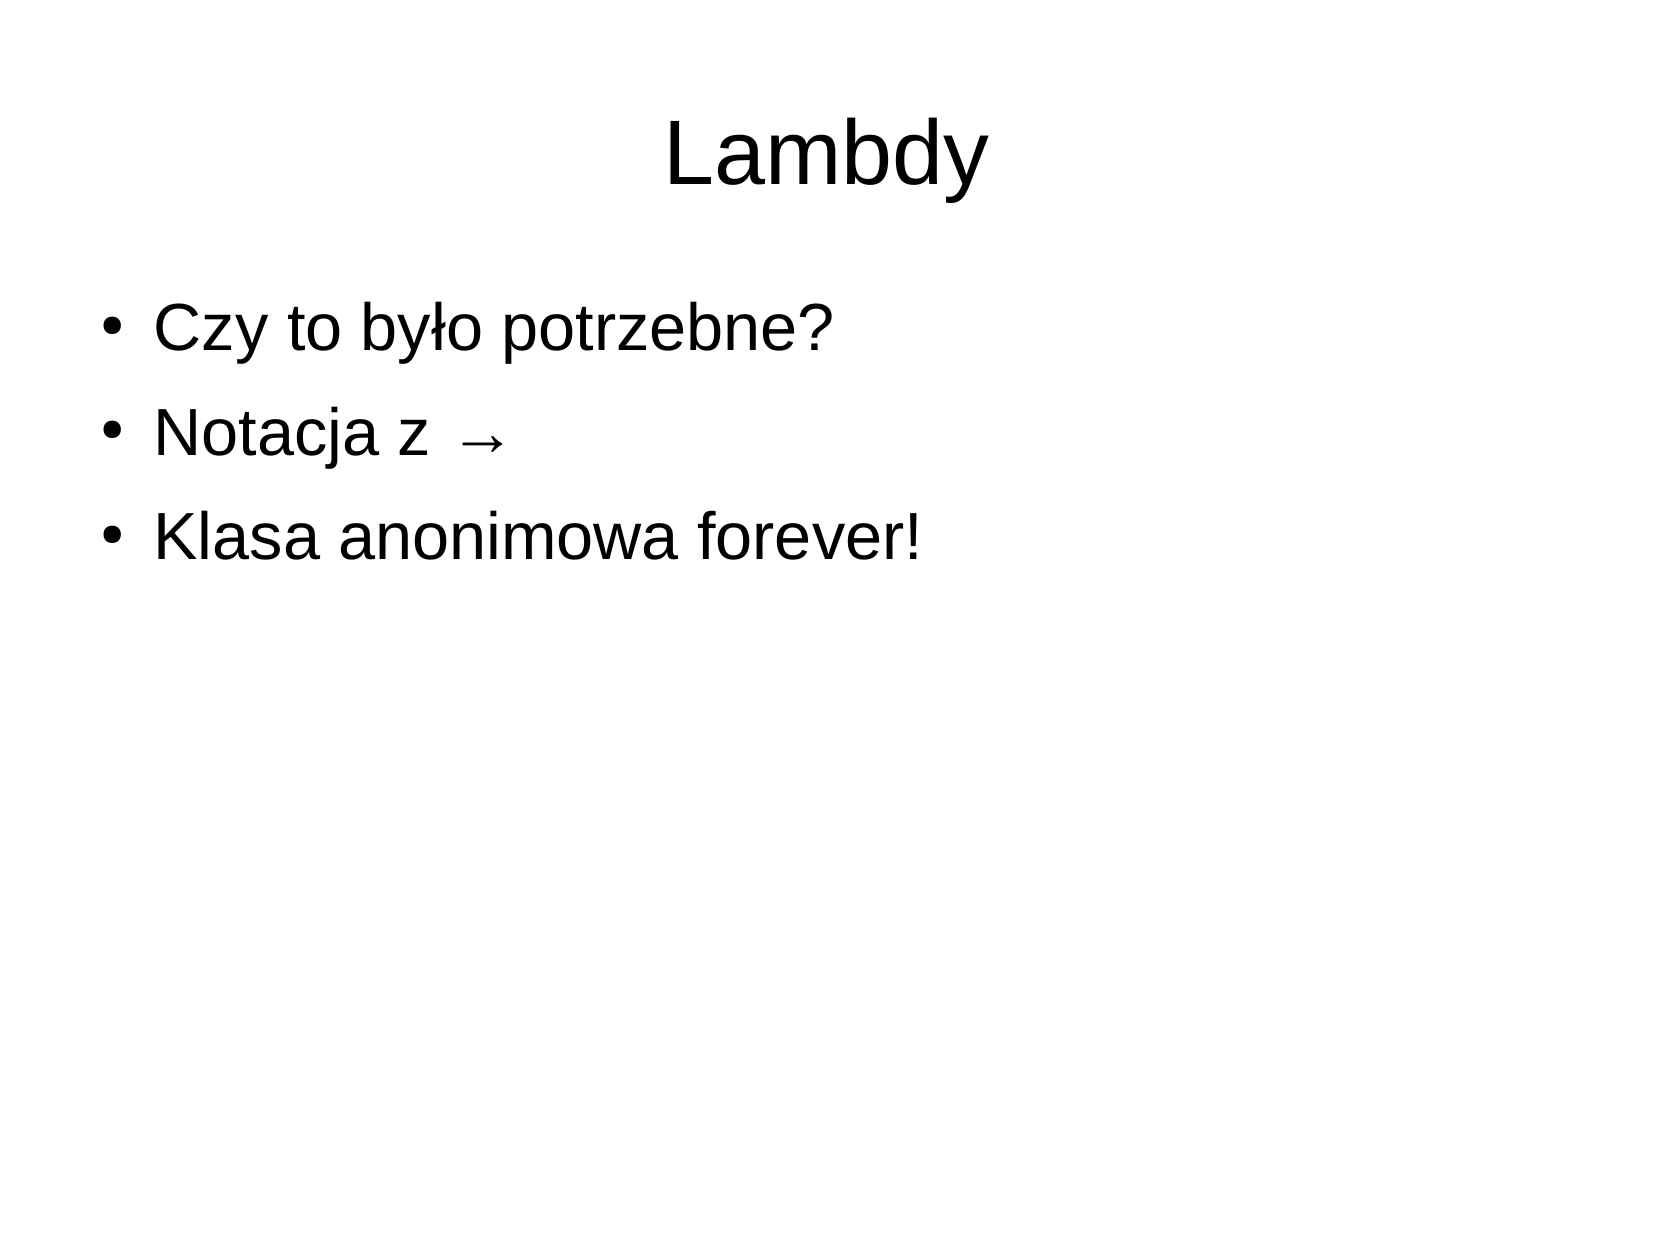

# Lambdy
Czy to było potrzebne?
Notacja z →
Klasa anonimowa forever!